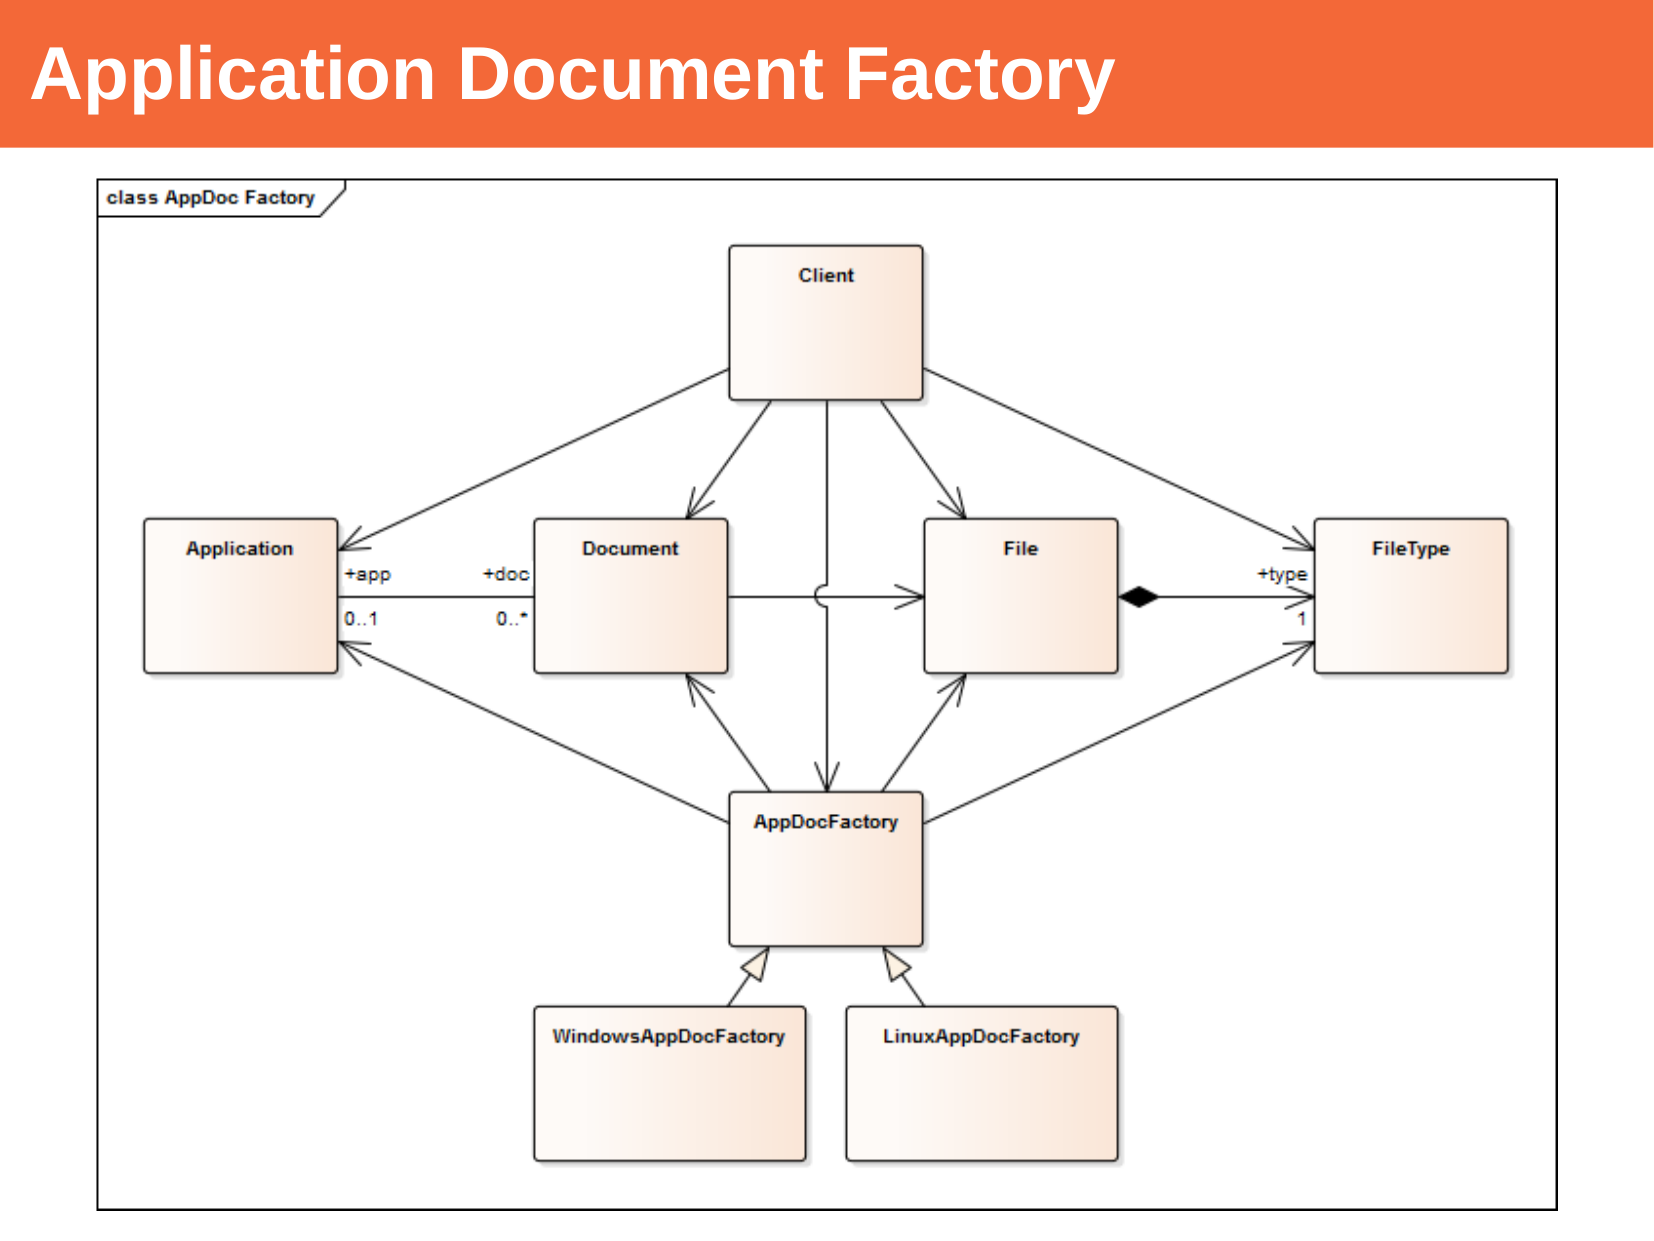

# Application Document Factory
Advanced Design and Programming
13
© 2018 Dirk Riehle - All Rights Reserved